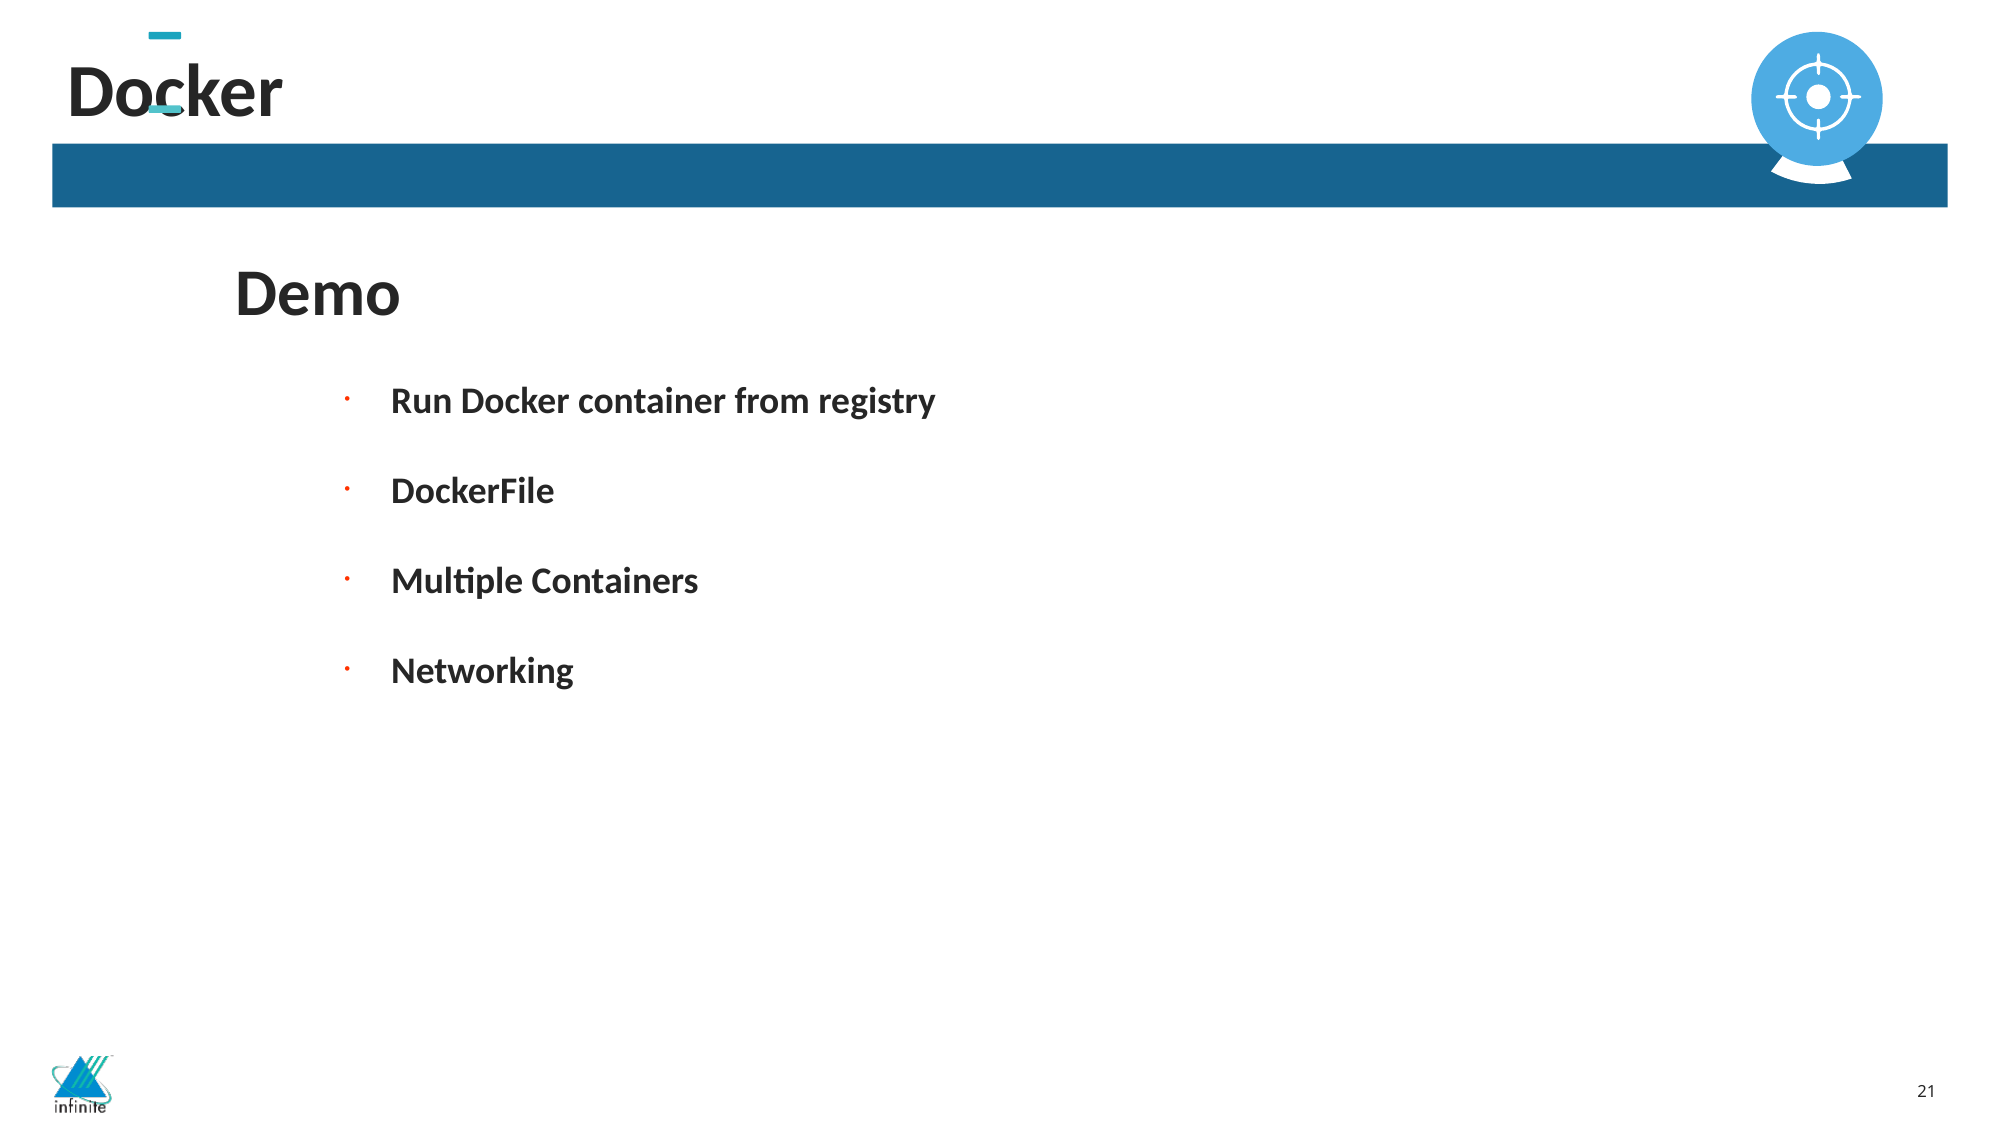

Docker
Demo
Run Docker container from registry
DockerFile
Multiple Containers
Networking